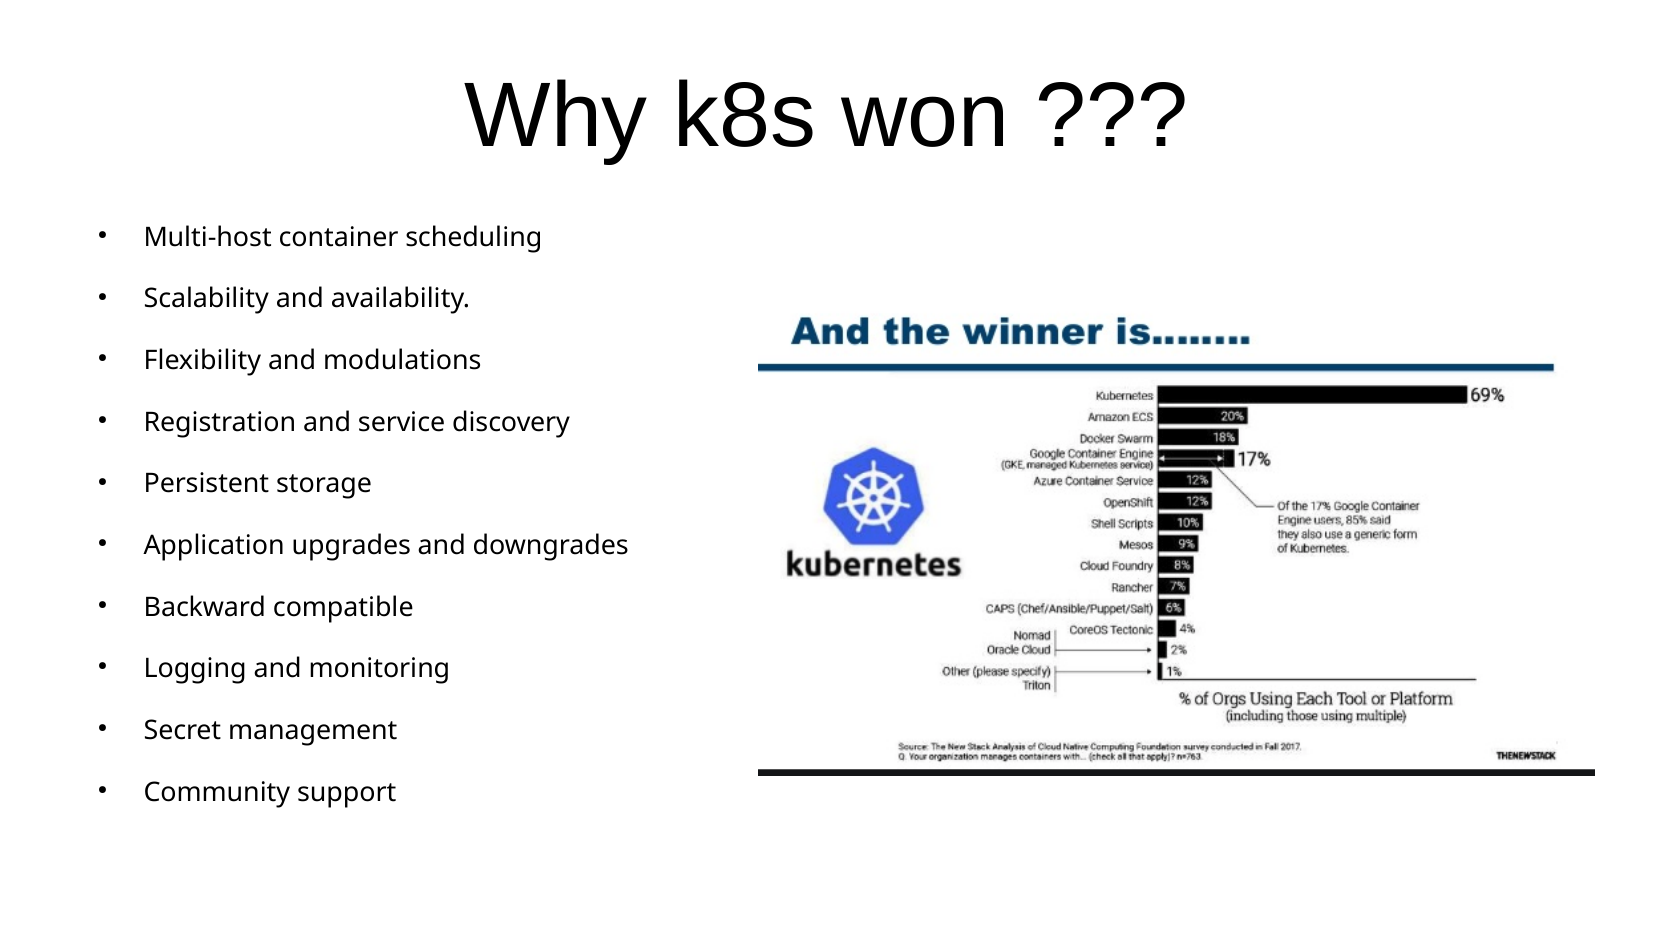

# Why k8s won ???
Multi-host container scheduling
Scalability and availability.
Flexibility and modulations
Registration and service discovery
Persistent storage
Application upgrades and downgrades
Backward compatible
Logging and monitoring
Secret management
Community support